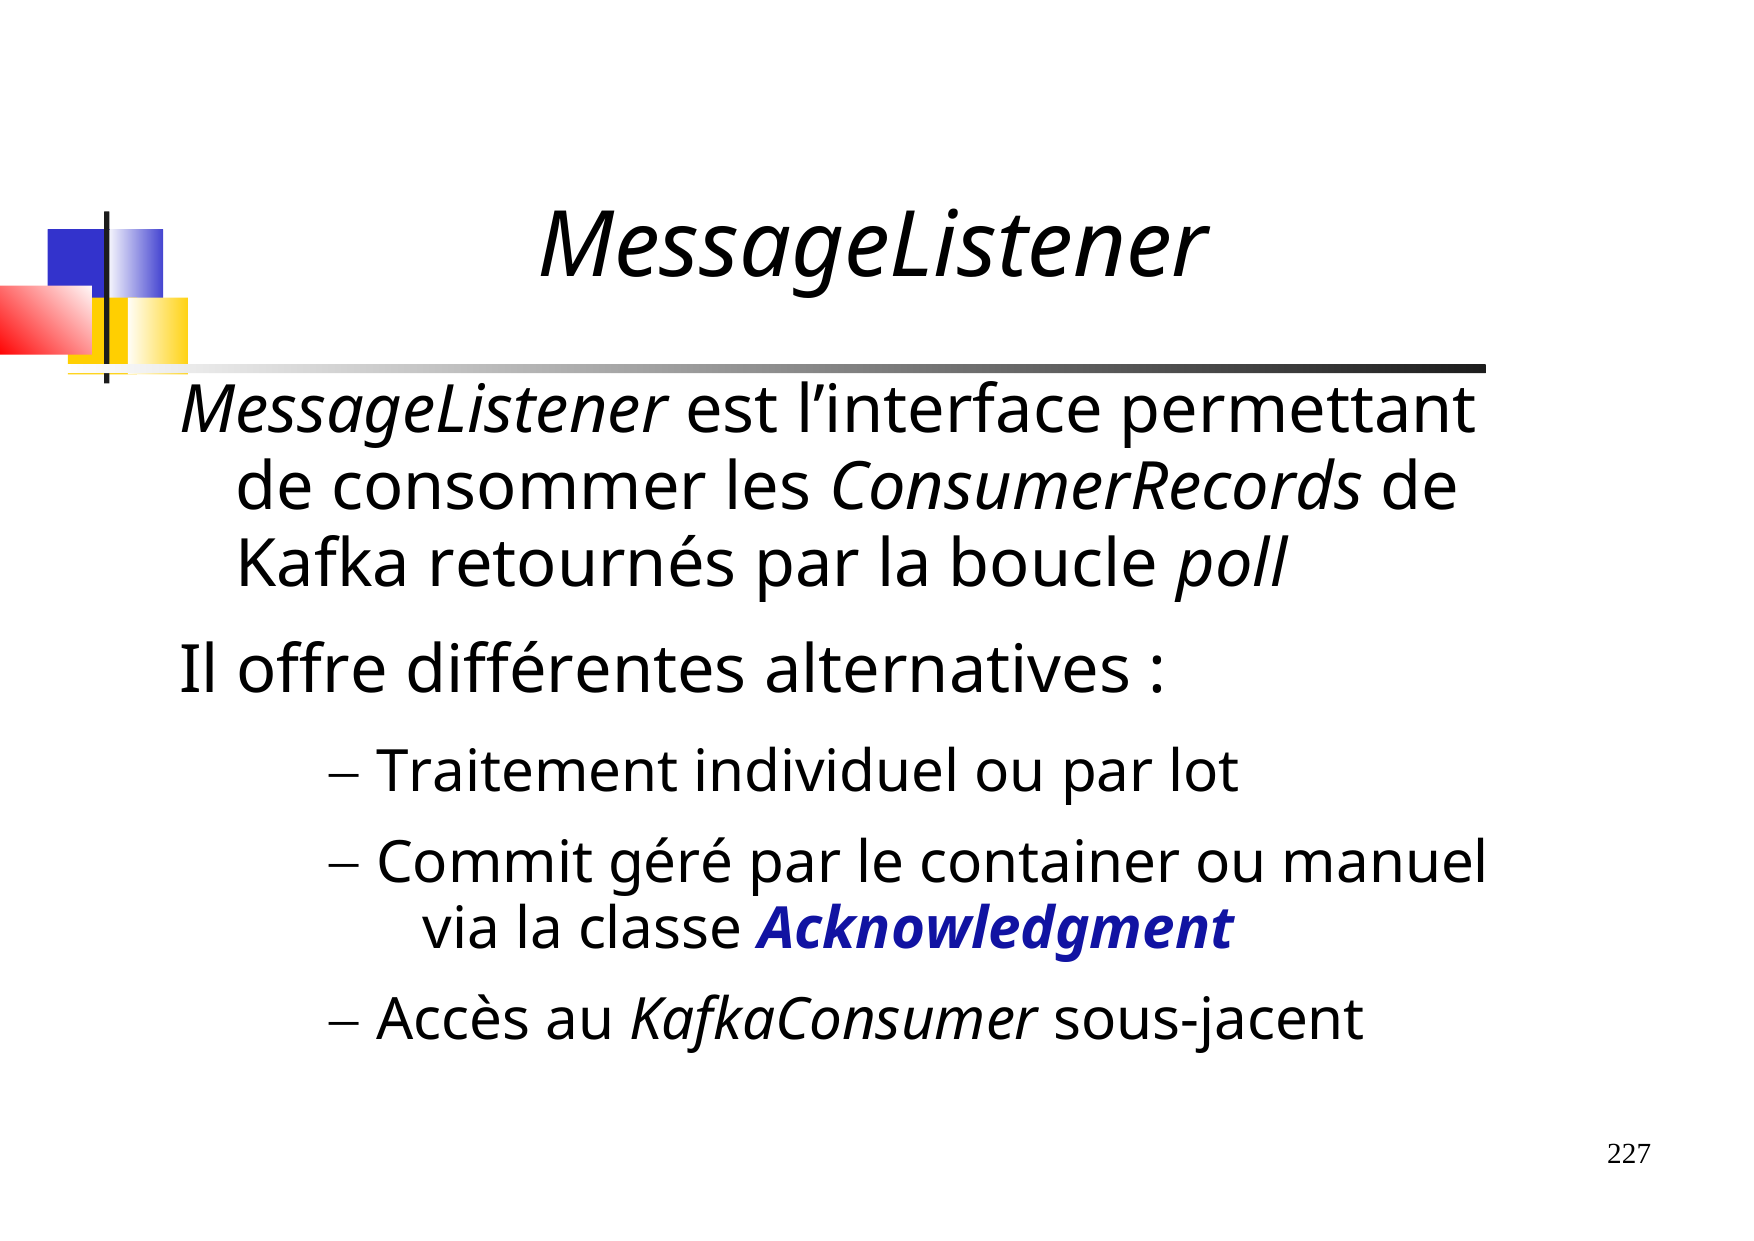

# MessageListener
MessageListener est l’interface permettant de consommer les ConsumerRecords de Kafka retournés par la boucle poll
Il offre différentes alternatives :
Traitement individuel ou par lot
Commit géré par le container ou manuel via la classe Acknowledgment
Accès au KafkaConsumer sous-jacent